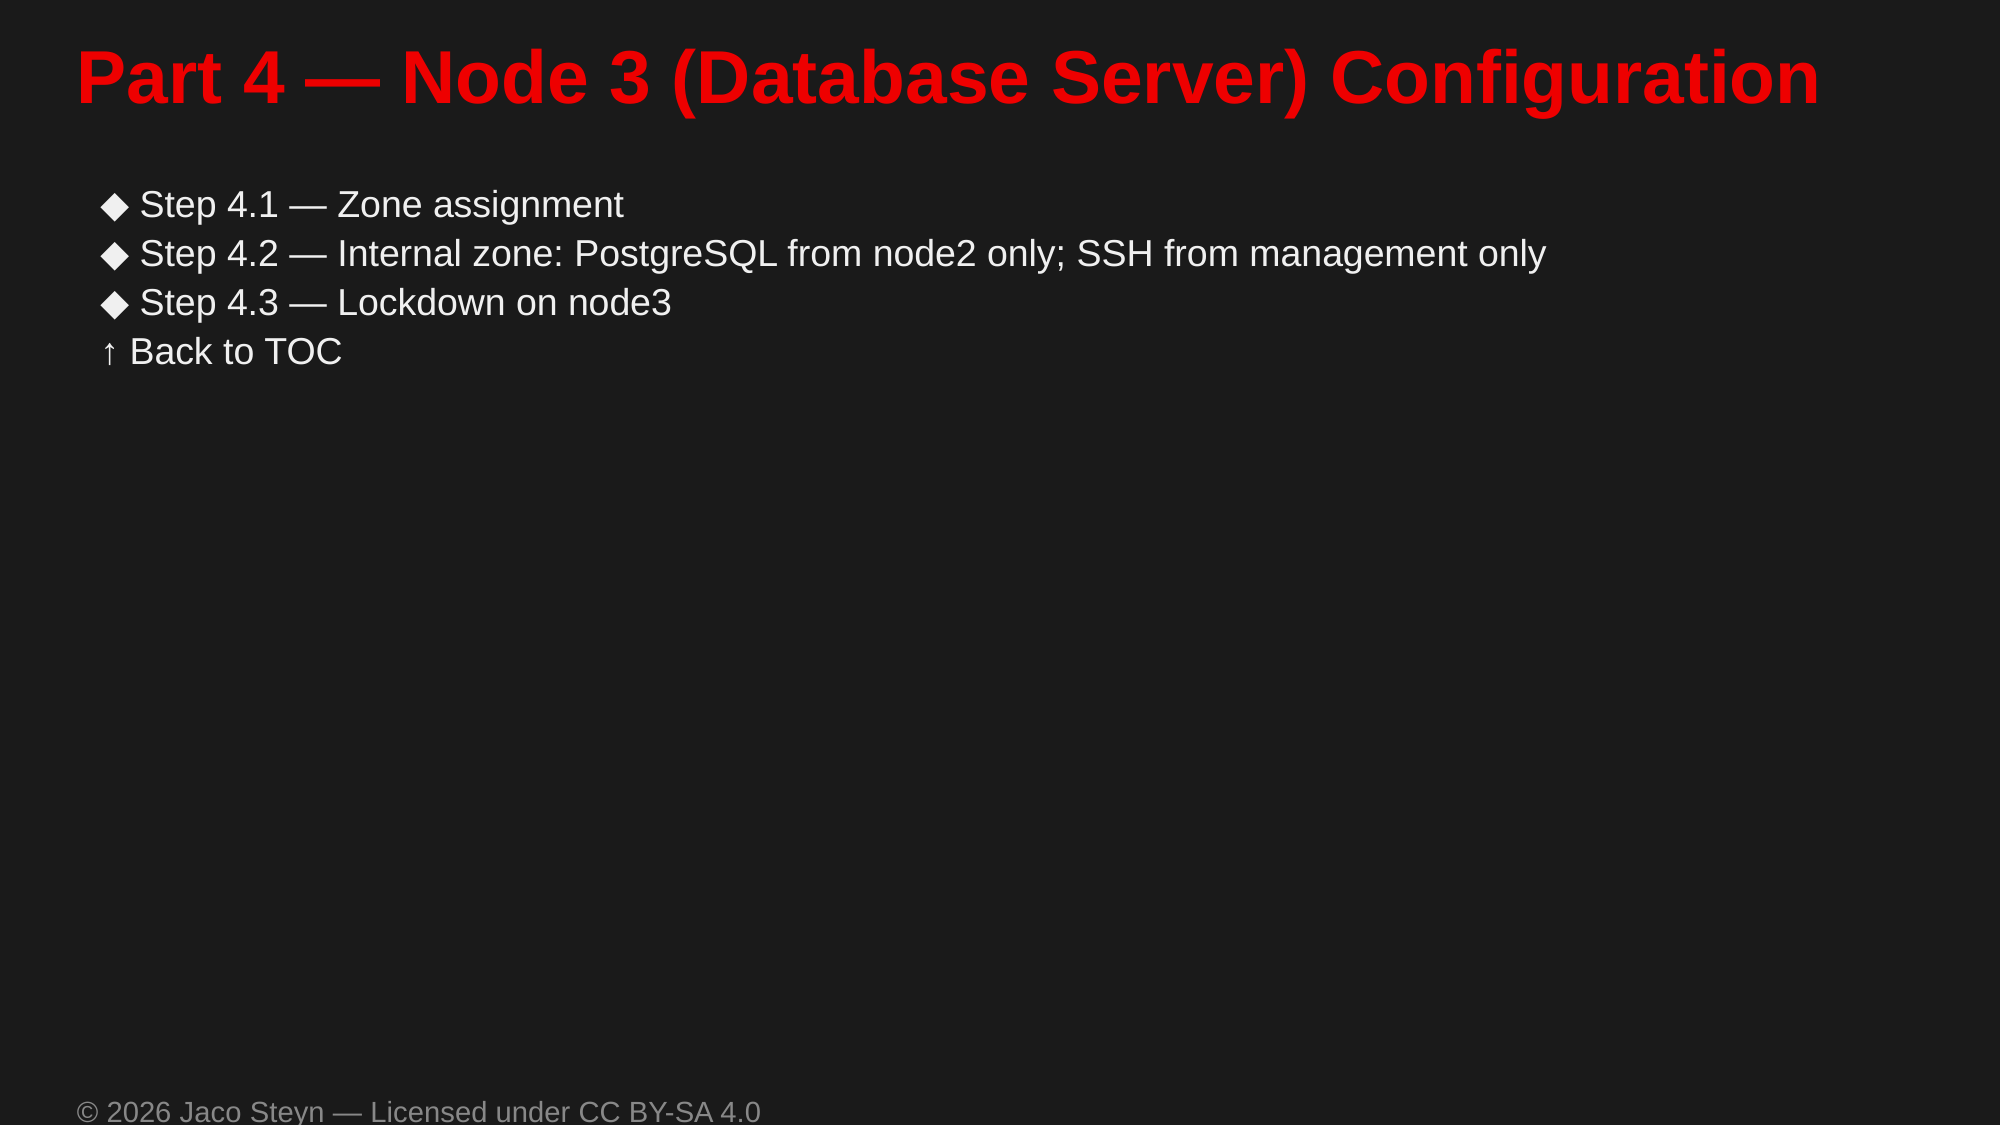

Part 4 — Node 3 (Database Server) Configuration
◆ Step 4.1 — Zone assignment
◆ Step 4.2 — Internal zone: PostgreSQL from node2 only; SSH from management only
◆ Step 4.3 — Lockdown on node3
↑ Back to TOC
© 2026 Jaco Steyn — Licensed under CC BY-SA 4.0